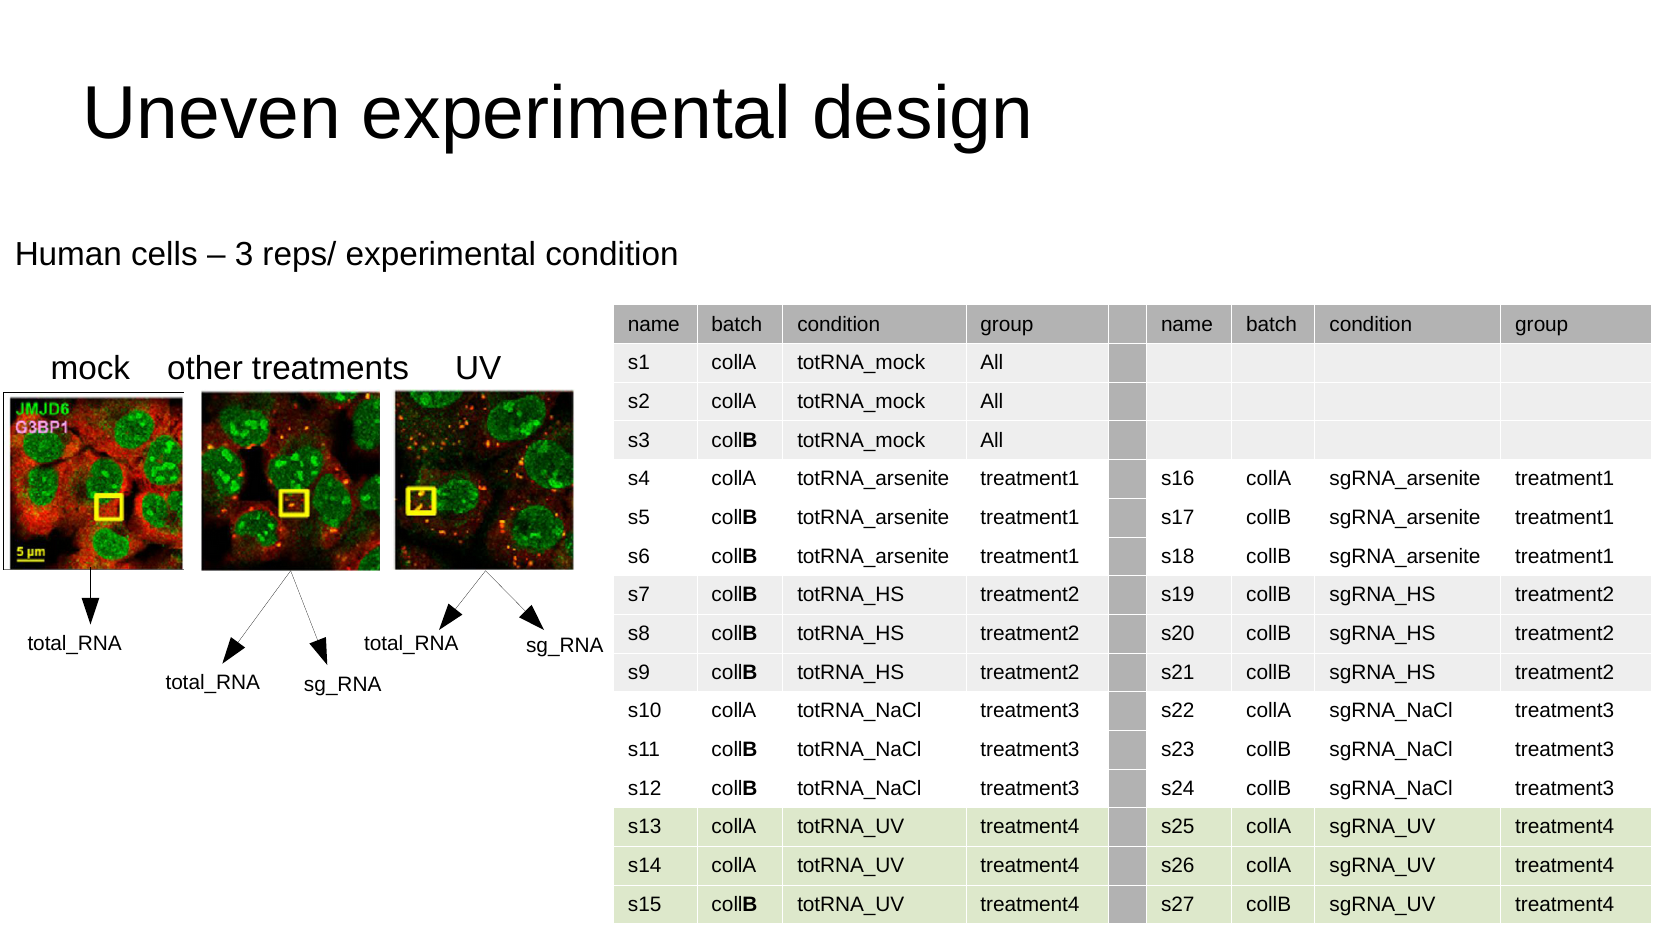

# Uneven experimental design
Human cells – 3 reps/ experimental condition
| name | batch | condition | group | | name | batch | condition | group |
| --- | --- | --- | --- | --- | --- | --- | --- | --- |
| s1 | collA | totRNA\_mock | All | | | | | |
| s2 | collA | totRNA\_mock | All | | | | | |
| s3 | collB | totRNA\_mock | All | | | | | |
| s4 | collA | totRNA\_arsenite | treatment1 | | s16 | collA | sgRNA\_arsenite | treatment1 |
| s5 | collB | totRNA\_arsenite | treatment1 | | s17 | collB | sgRNA\_arsenite | treatment1 |
| s6 | collB | totRNA\_arsenite | treatment1 | | s18 | collB | sgRNA\_arsenite | treatment1 |
| s7 | collB | totRNA\_HS | treatment2 | | s19 | collB | sgRNA\_HS | treatment2 |
| s8 | collB | totRNA\_HS | treatment2 | | s20 | collB | sgRNA\_HS | treatment2 |
| s9 | collB | totRNA\_HS | treatment2 | | s21 | collB | sgRNA\_HS | treatment2 |
| s10 | collA | totRNA\_NaCl | treatment3 | | s22 | collA | sgRNA\_NaCl | treatment3 |
| s11 | collB | totRNA\_NaCl | treatment3 | | s23 | collB | sgRNA\_NaCl | treatment3 |
| s12 | collB | totRNA\_NaCl | treatment3 | | s24 | collB | sgRNA\_NaCl | treatment3 |
| s13 | collA | totRNA\_UV | treatment4 | | s25 | collA | sgRNA\_UV | treatment4 |
| s14 | collA | totRNA\_UV | treatment4 | | s26 | collA | sgRNA\_UV | treatment4 |
| s15 | collB | totRNA\_UV | treatment4 | | s27 | collB | sgRNA\_UV | treatment4 |
mock other treatments UV
total_RNA
total_RNA
sg_RNA
total_RNA
sg_RNA